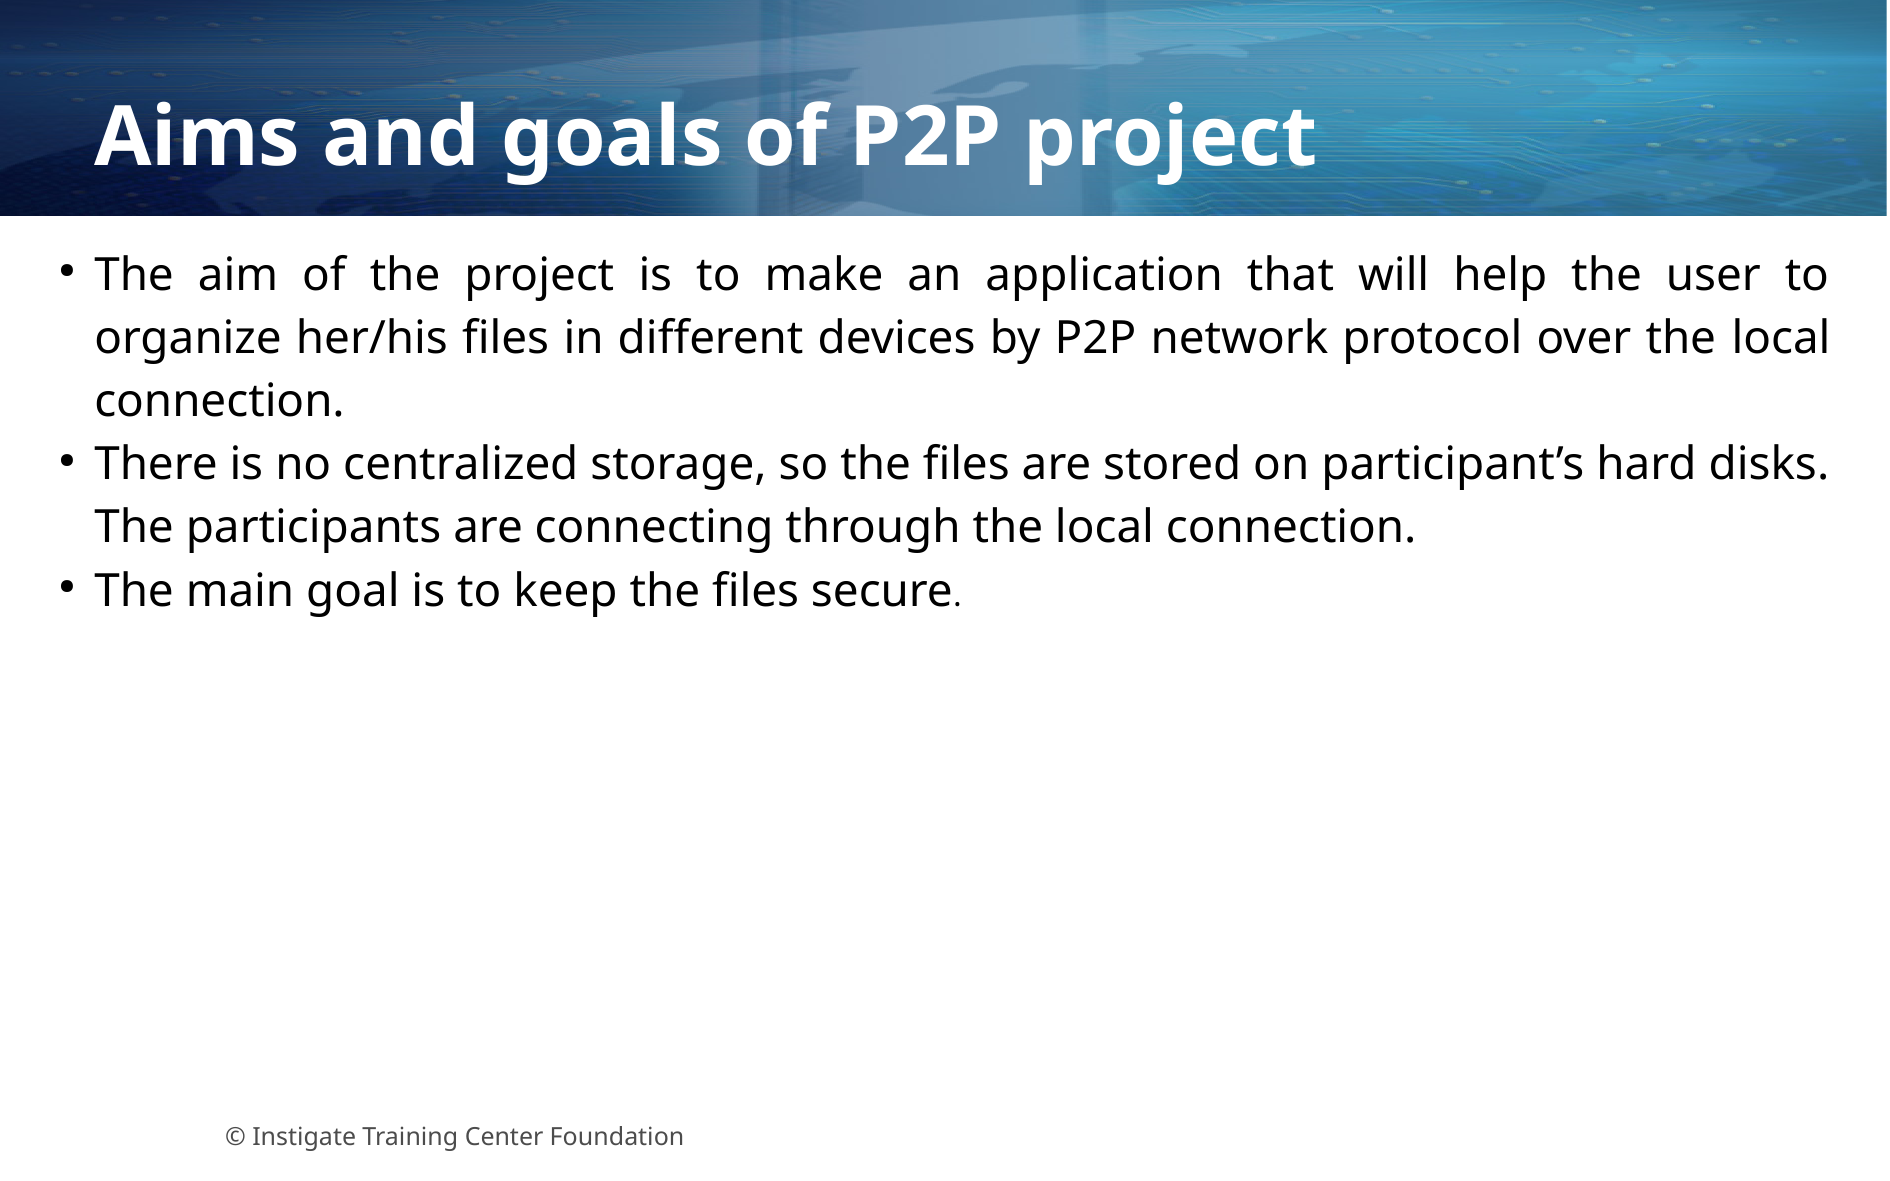

Aims and goals of P2P project
The aim of the project is to make an application that will help the user to organize her/his files in different devices by P2P network protocol over the local connection.
There is no centralized storage, so the files are stored on participant’s hard disks. The participants are connecting through the local connection.
The main goal is to keep the files secure.